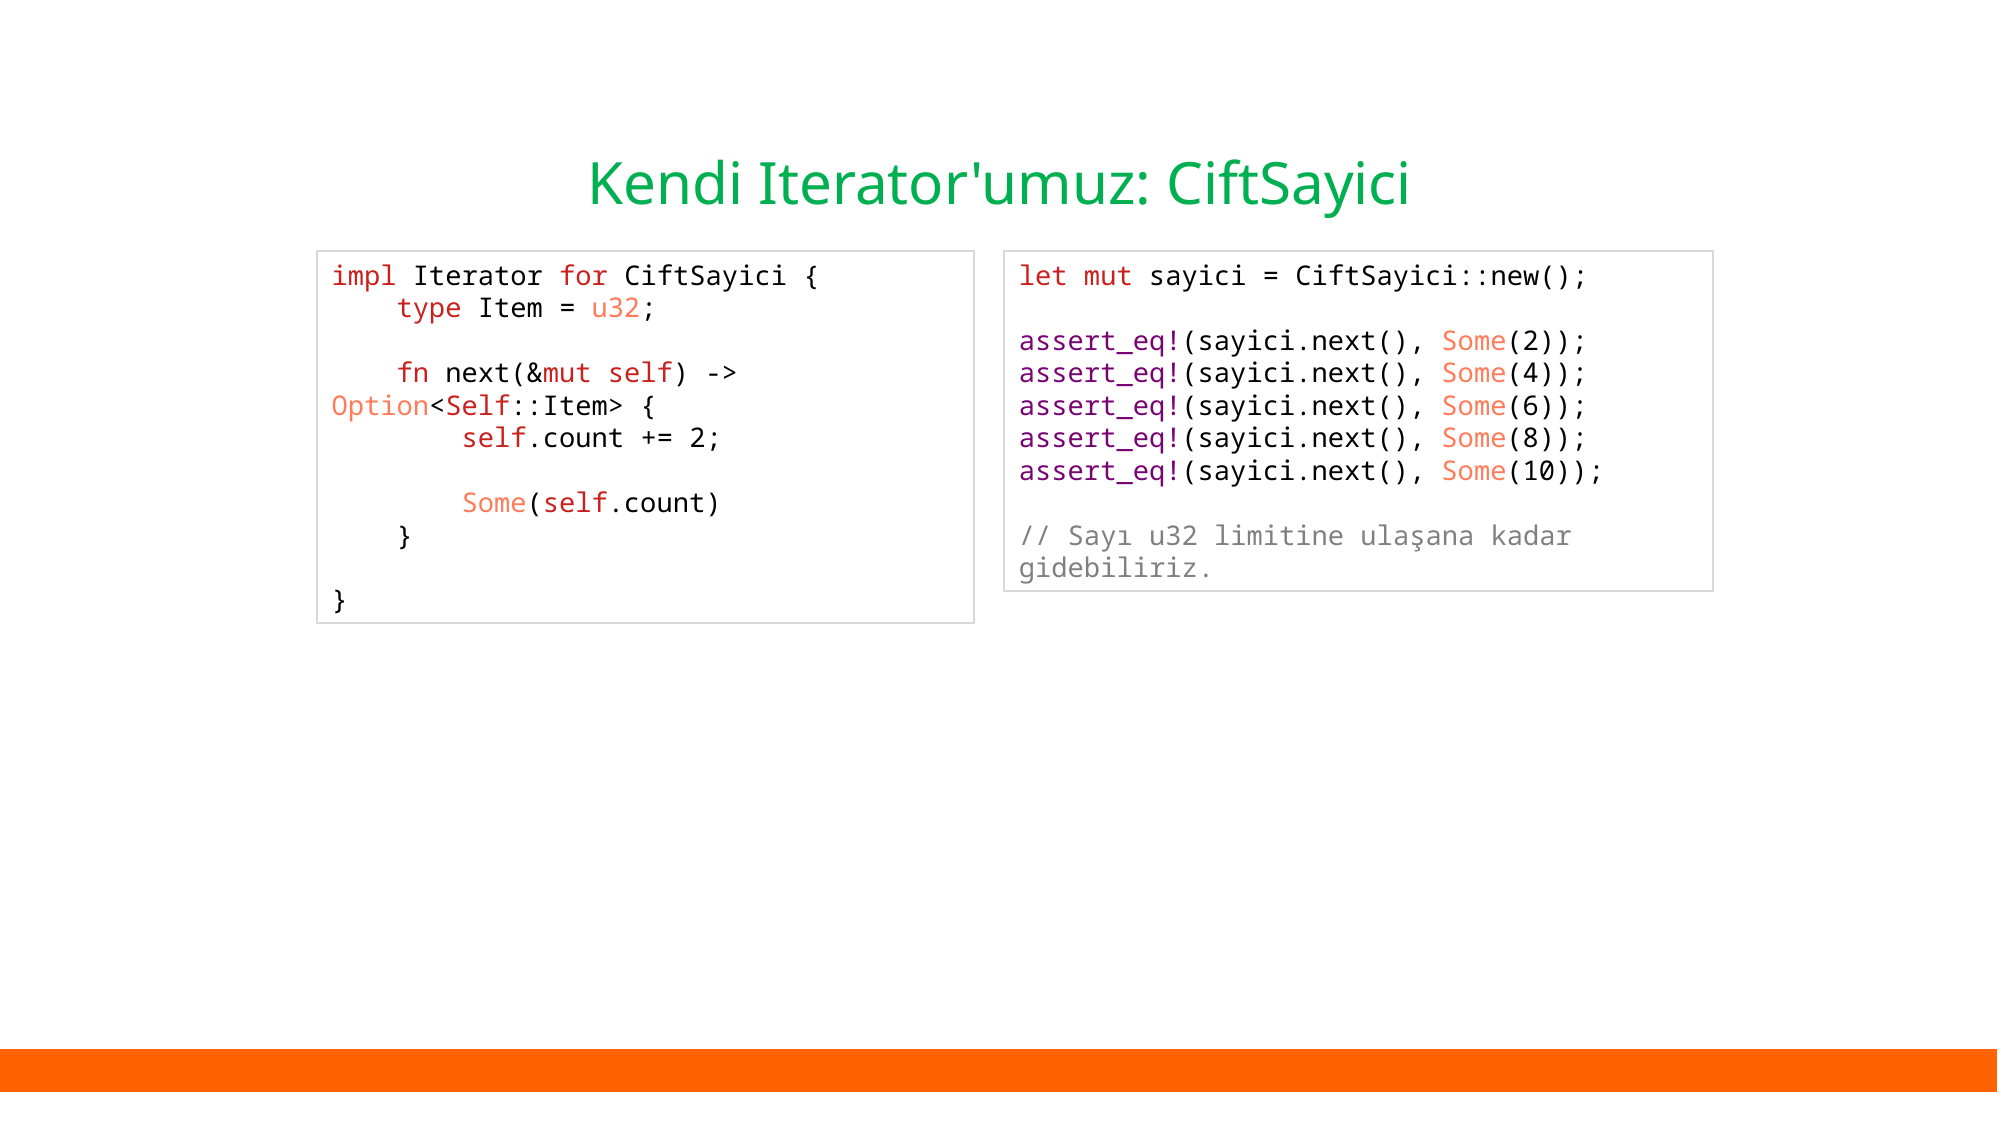

# Kendi Iterator'umuz: CiftSayici
impl Iterator for CiftSayici {
 type Item = u32;
 fn next(&mut self) -> Option<Self::Item> {
 self.count += 2;
 Some(self.count)
 }
}
let mut sayici = CiftSayici::new();
assert_eq!(sayici.next(), Some(2));
assert_eq!(sayici.next(), Some(4));
assert_eq!(sayici.next(), Some(6));
assert_eq!(sayici.next(), Some(8));
assert_eq!(sayici.next(), Some(10));
// Sayı u32 limitine ulaşana kadar gidebiliriz.